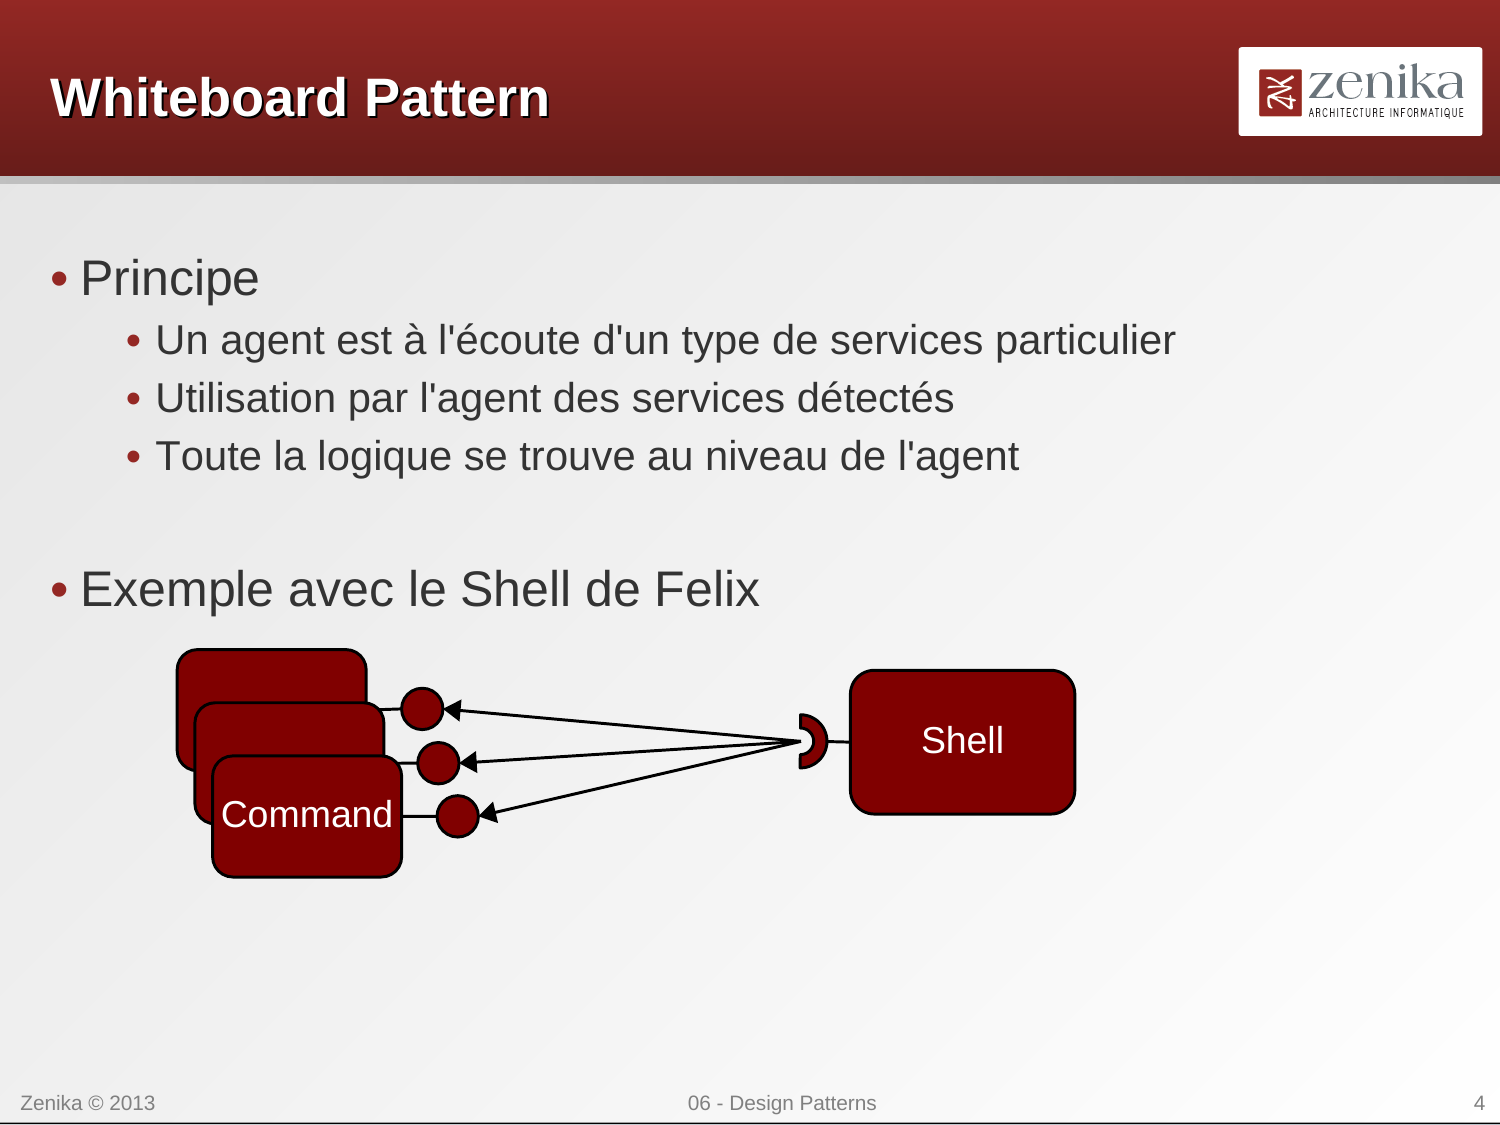

# Whiteboard Pattern
Principe
Un agent est à l'écoute d'un type de services particulier
Utilisation par l'agent des services détectés
Toute la logique se trouve au niveau de l'agent
Exemple avec le Shell de Felix
Shell
Command